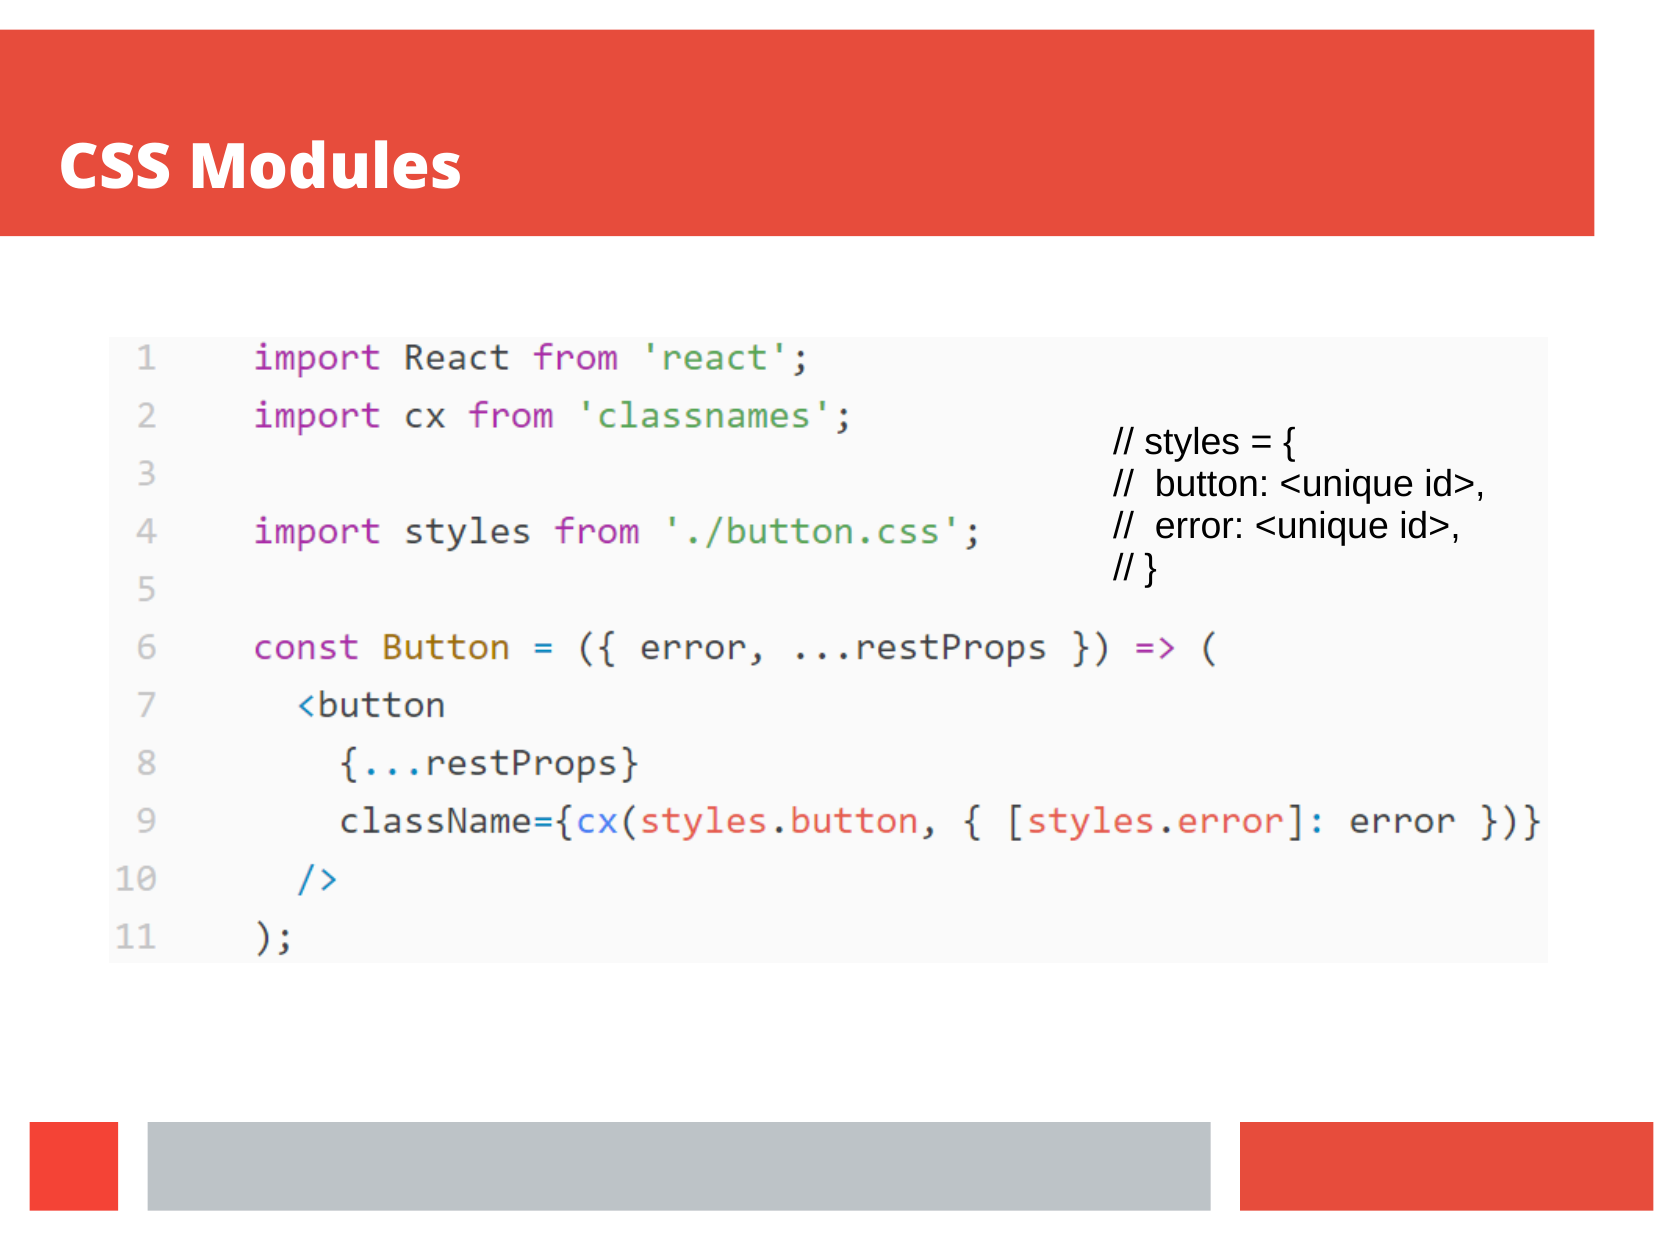

# CSS Modules
// styles = {
// button: <unique id>,
// error: <unique id>,
// }